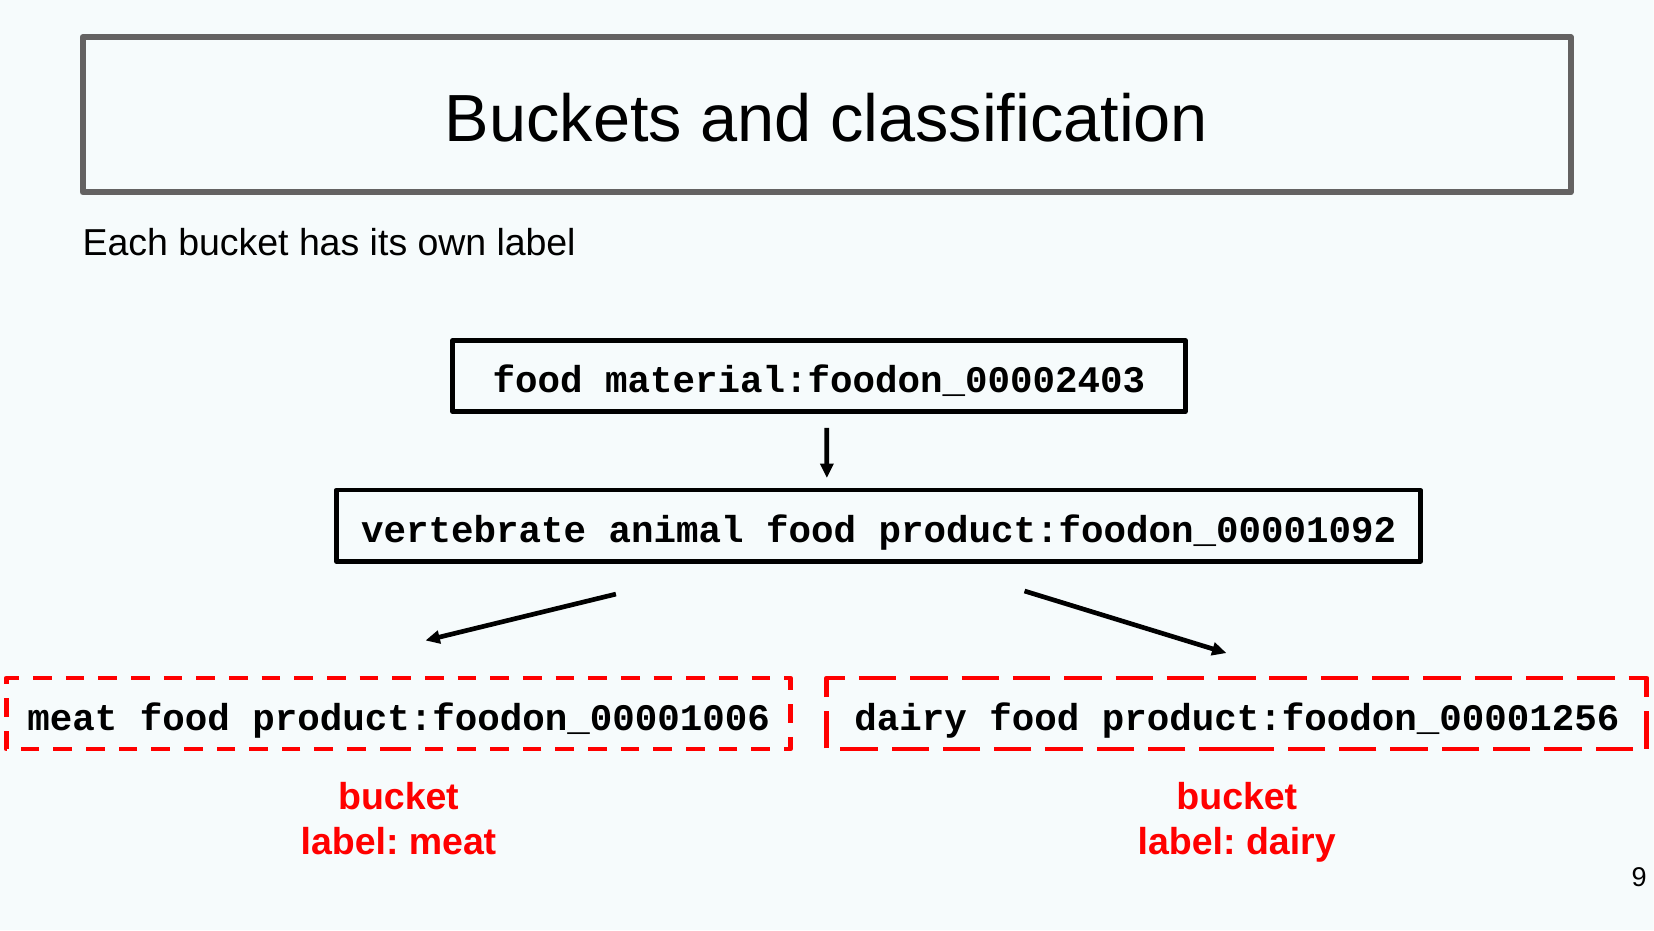

Buckets and classification
Each bucket has its own label
food material:foodon_00002403
vertebrate animal food product:foodon_00001092
meat food product:foodon_00001006
dairy food product:foodon_00001256
bucket
label: meat
bucket
label: dairy